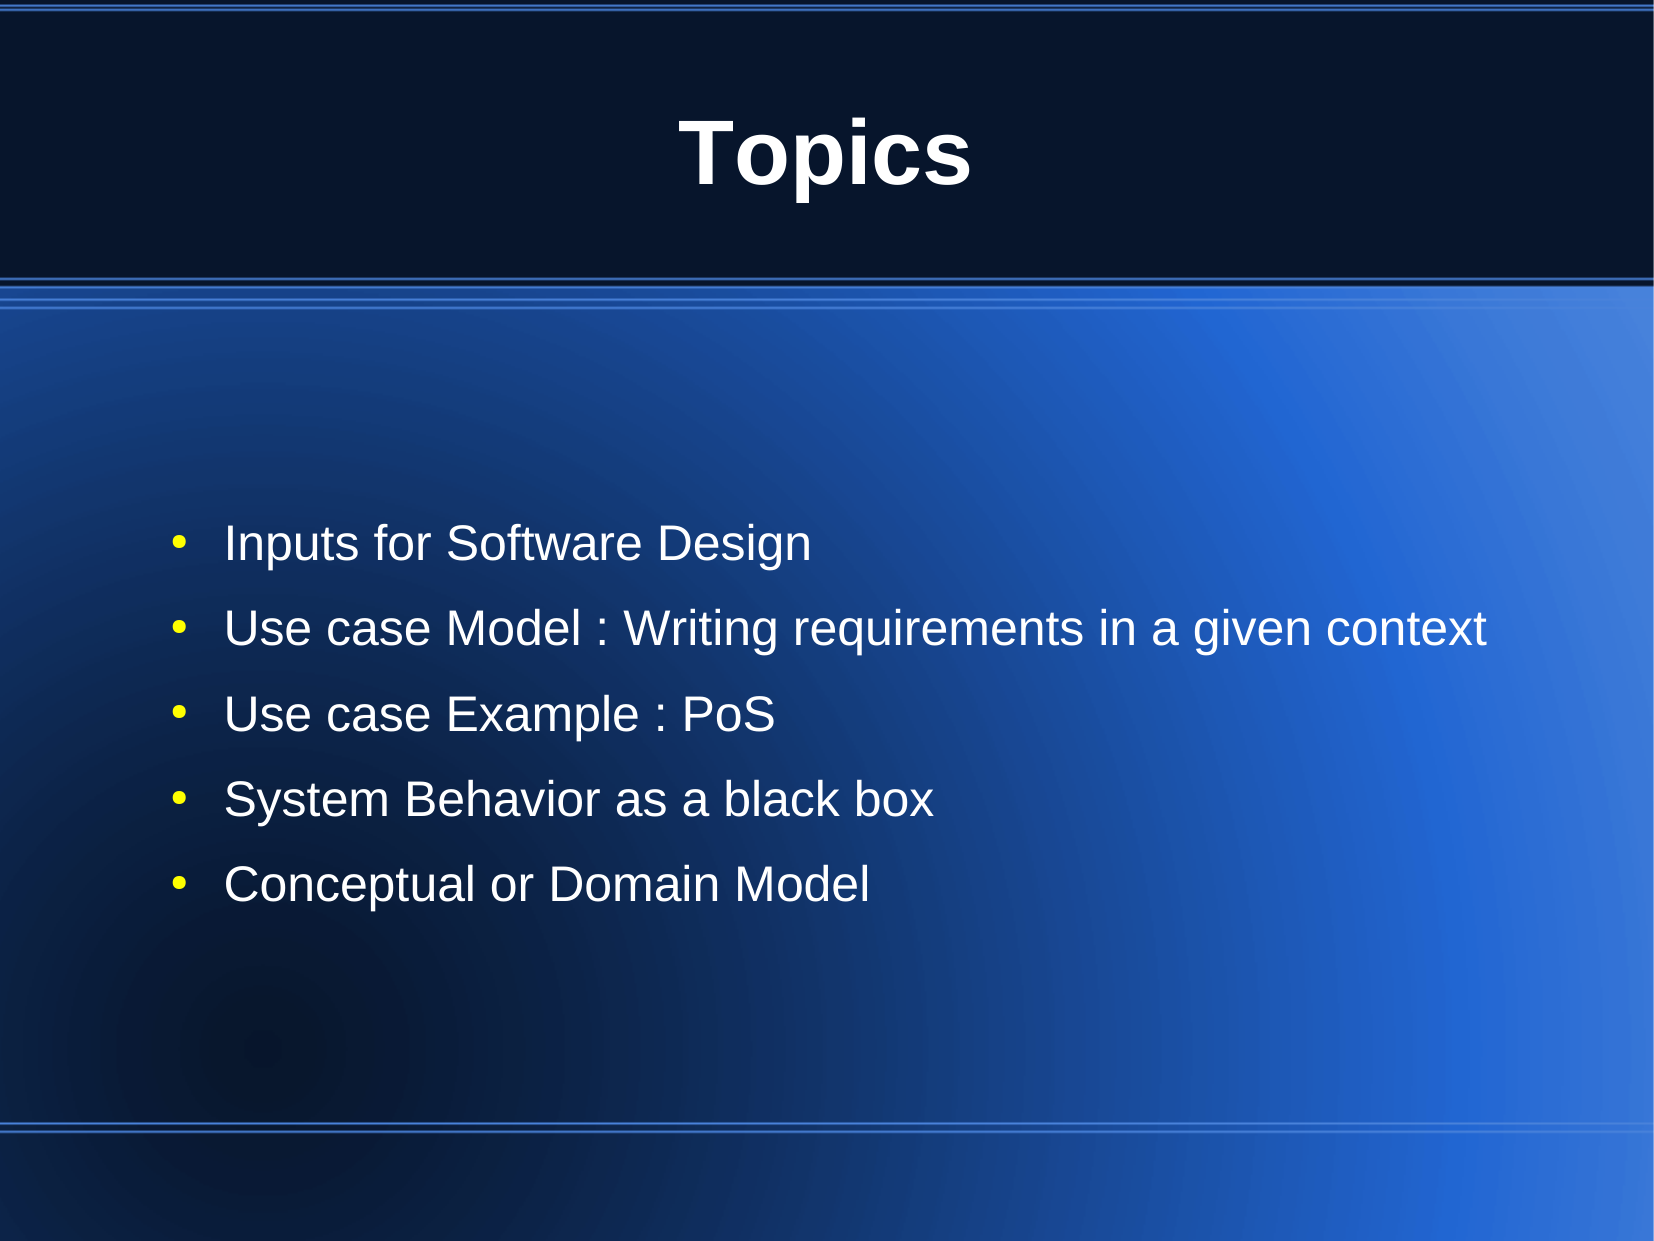

# Topics
Inputs for Software Design
Use case Model : Writing requirements in a given context
Use case Example : PoS
System Behavior as a black box
Conceptual or Domain Model